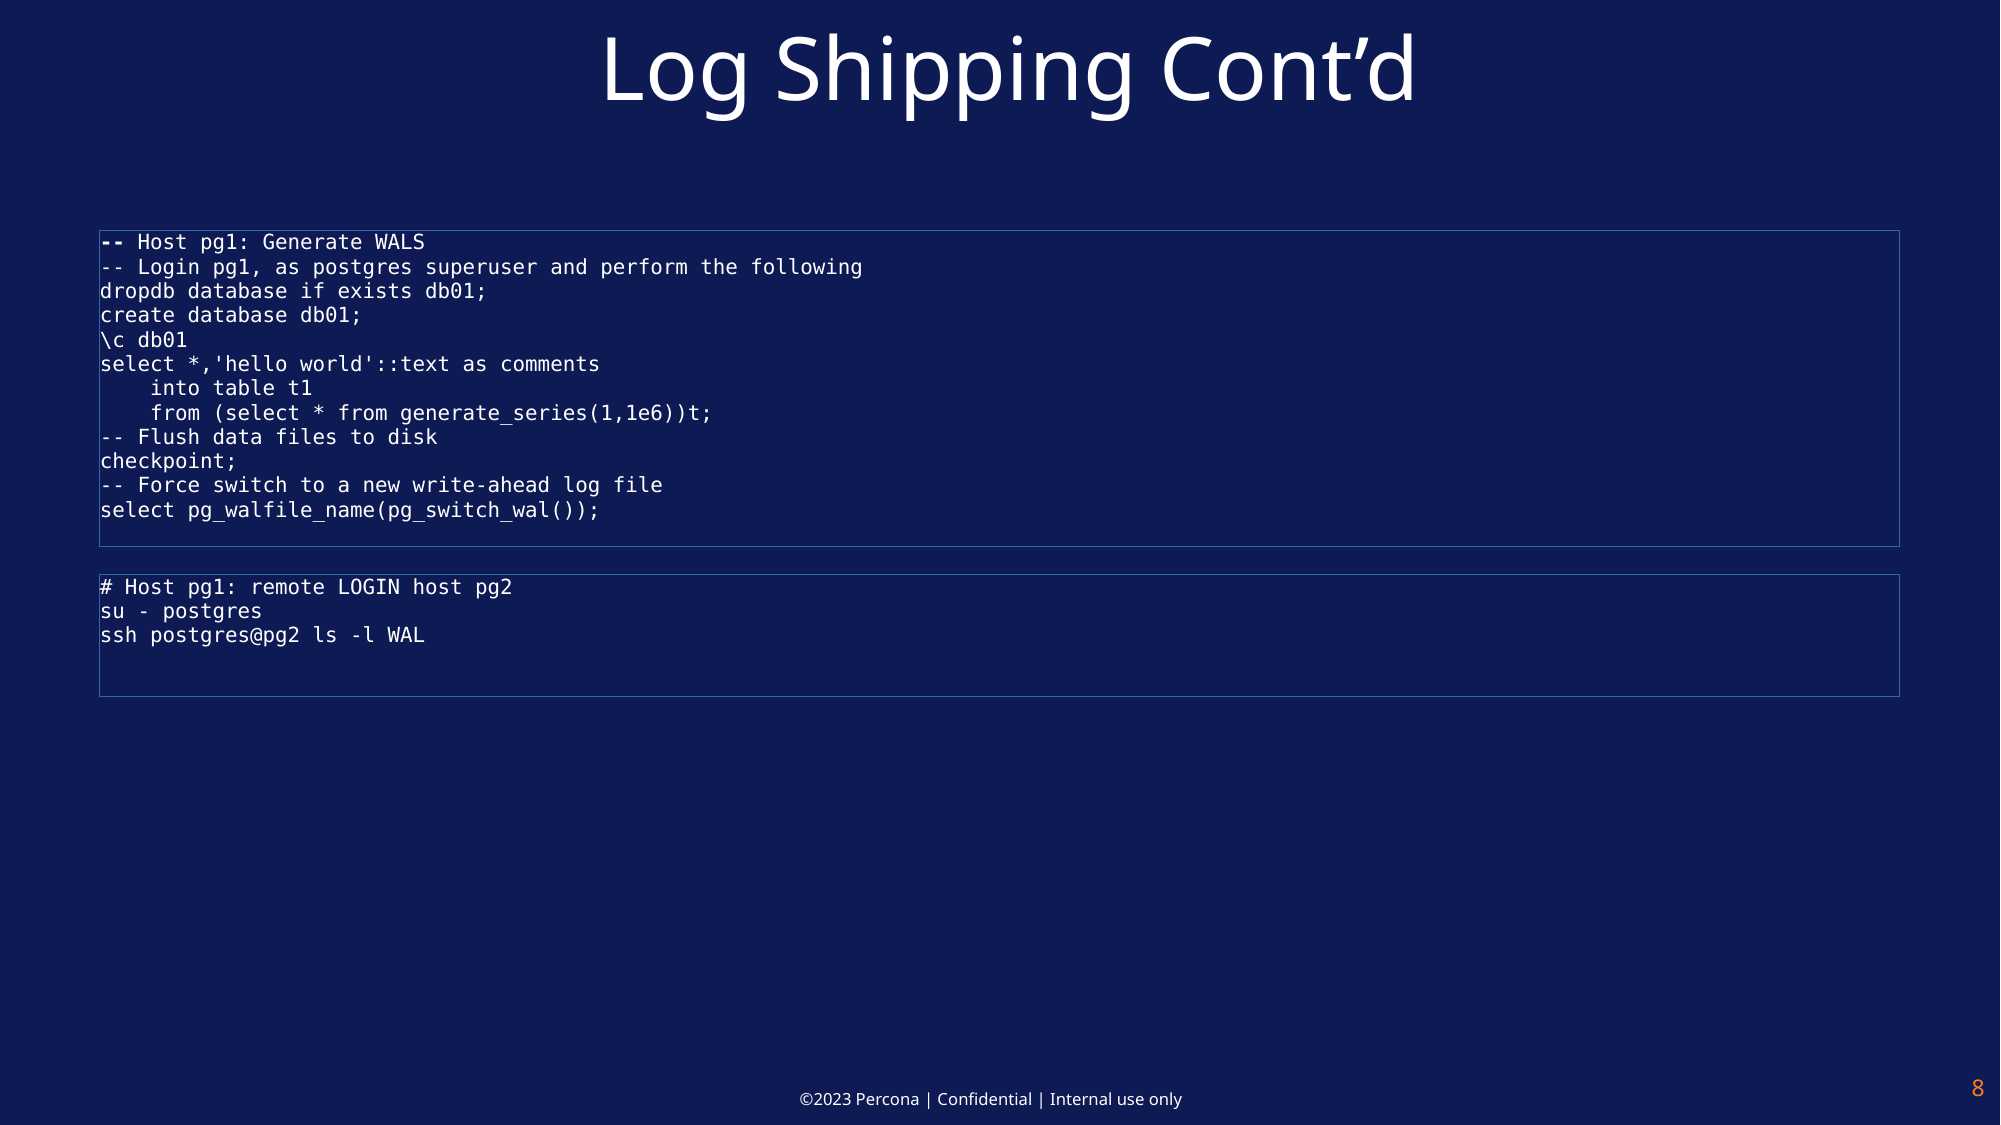

Log Shipping Cont’d
# -- Host pg1: Generate WALS -- Login pg1, as postgres superuser and perform the following dropdb database if exists db01; create database db01; \c db01 select *,'hello world'::text as comments into table t1 from (select * from generate_series(1,1e6))t; -- Flush data files to disk checkpoint; -- Force switch to a new write-ahead log file select pg_walfile_name(pg_switch_wal());
# Host pg1: remote LOGIN host pg2 su - postgres ssh postgres@pg2 ls -l WAL